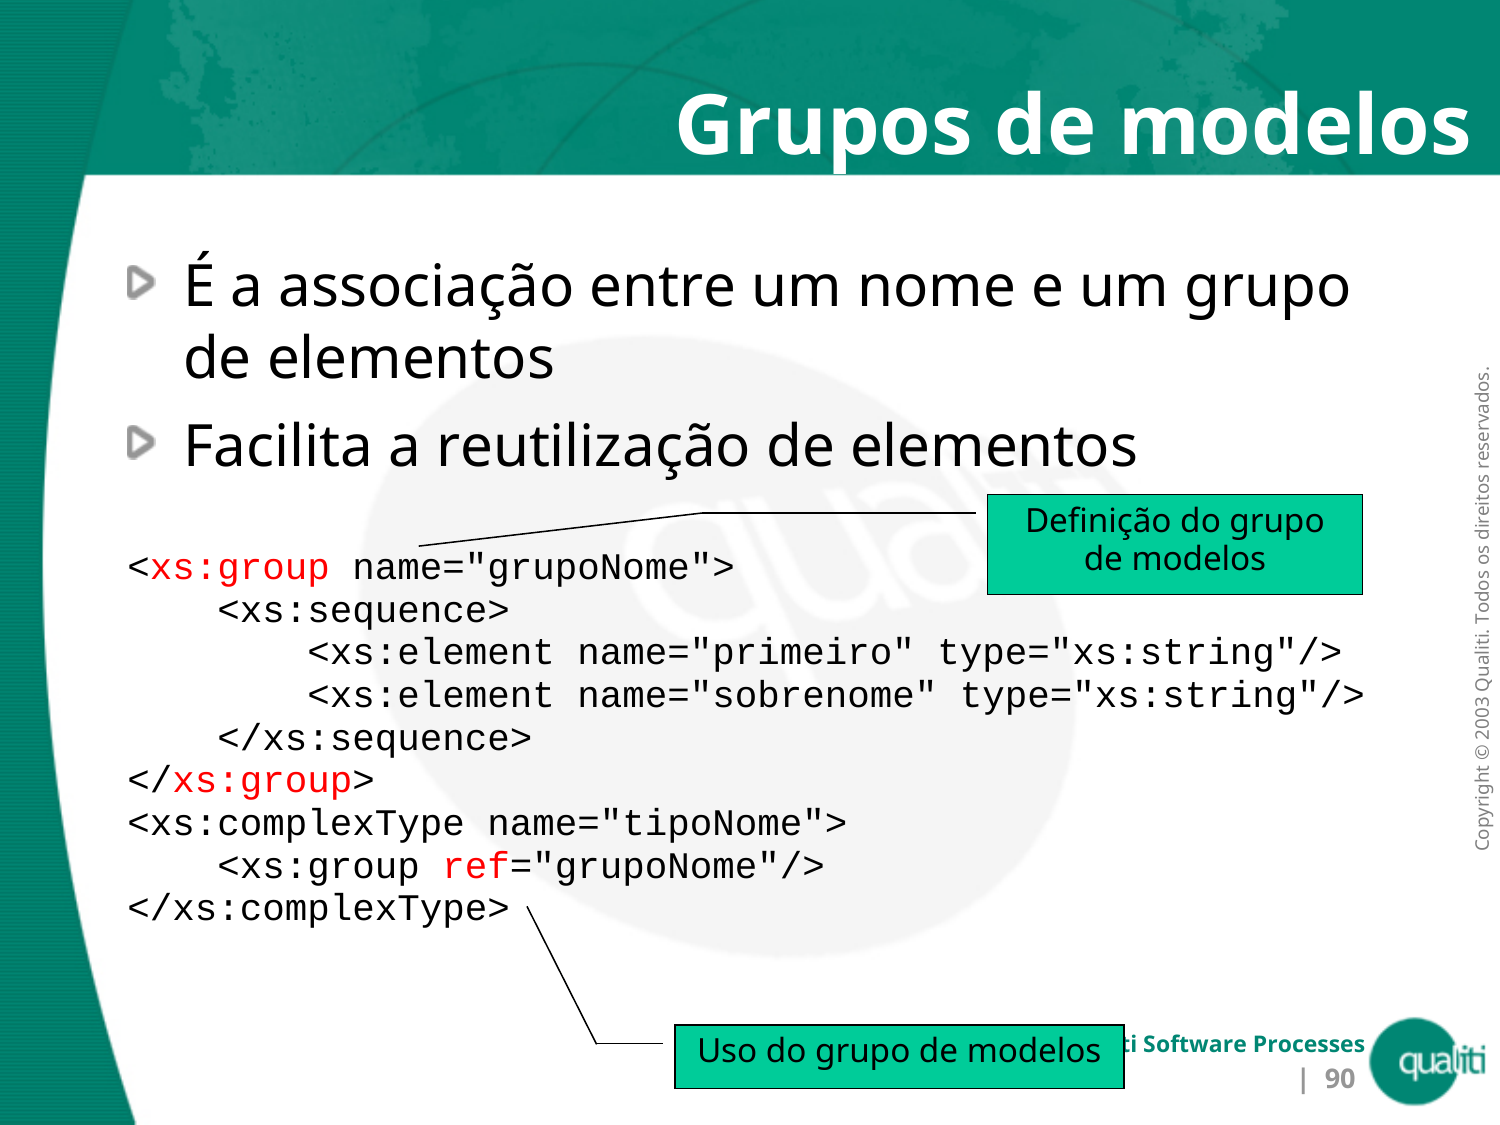

# Grupos de modelos
É a associação entre um nome e um grupo de elementos
Facilita a reutilização de elementos
Definição do grupo de modelos
<xs:group name="grupoNome">
 <xs:sequence>
 <xs:element name="primeiro" type="xs:string"/>
 <xs:element name="sobrenome" type="xs:string"/>
 </xs:sequence>
</xs:group>
<xs:complexType name="tipoNome">
 <xs:group ref="grupoNome"/>
</xs:complexType>
Uso do grupo de modelos